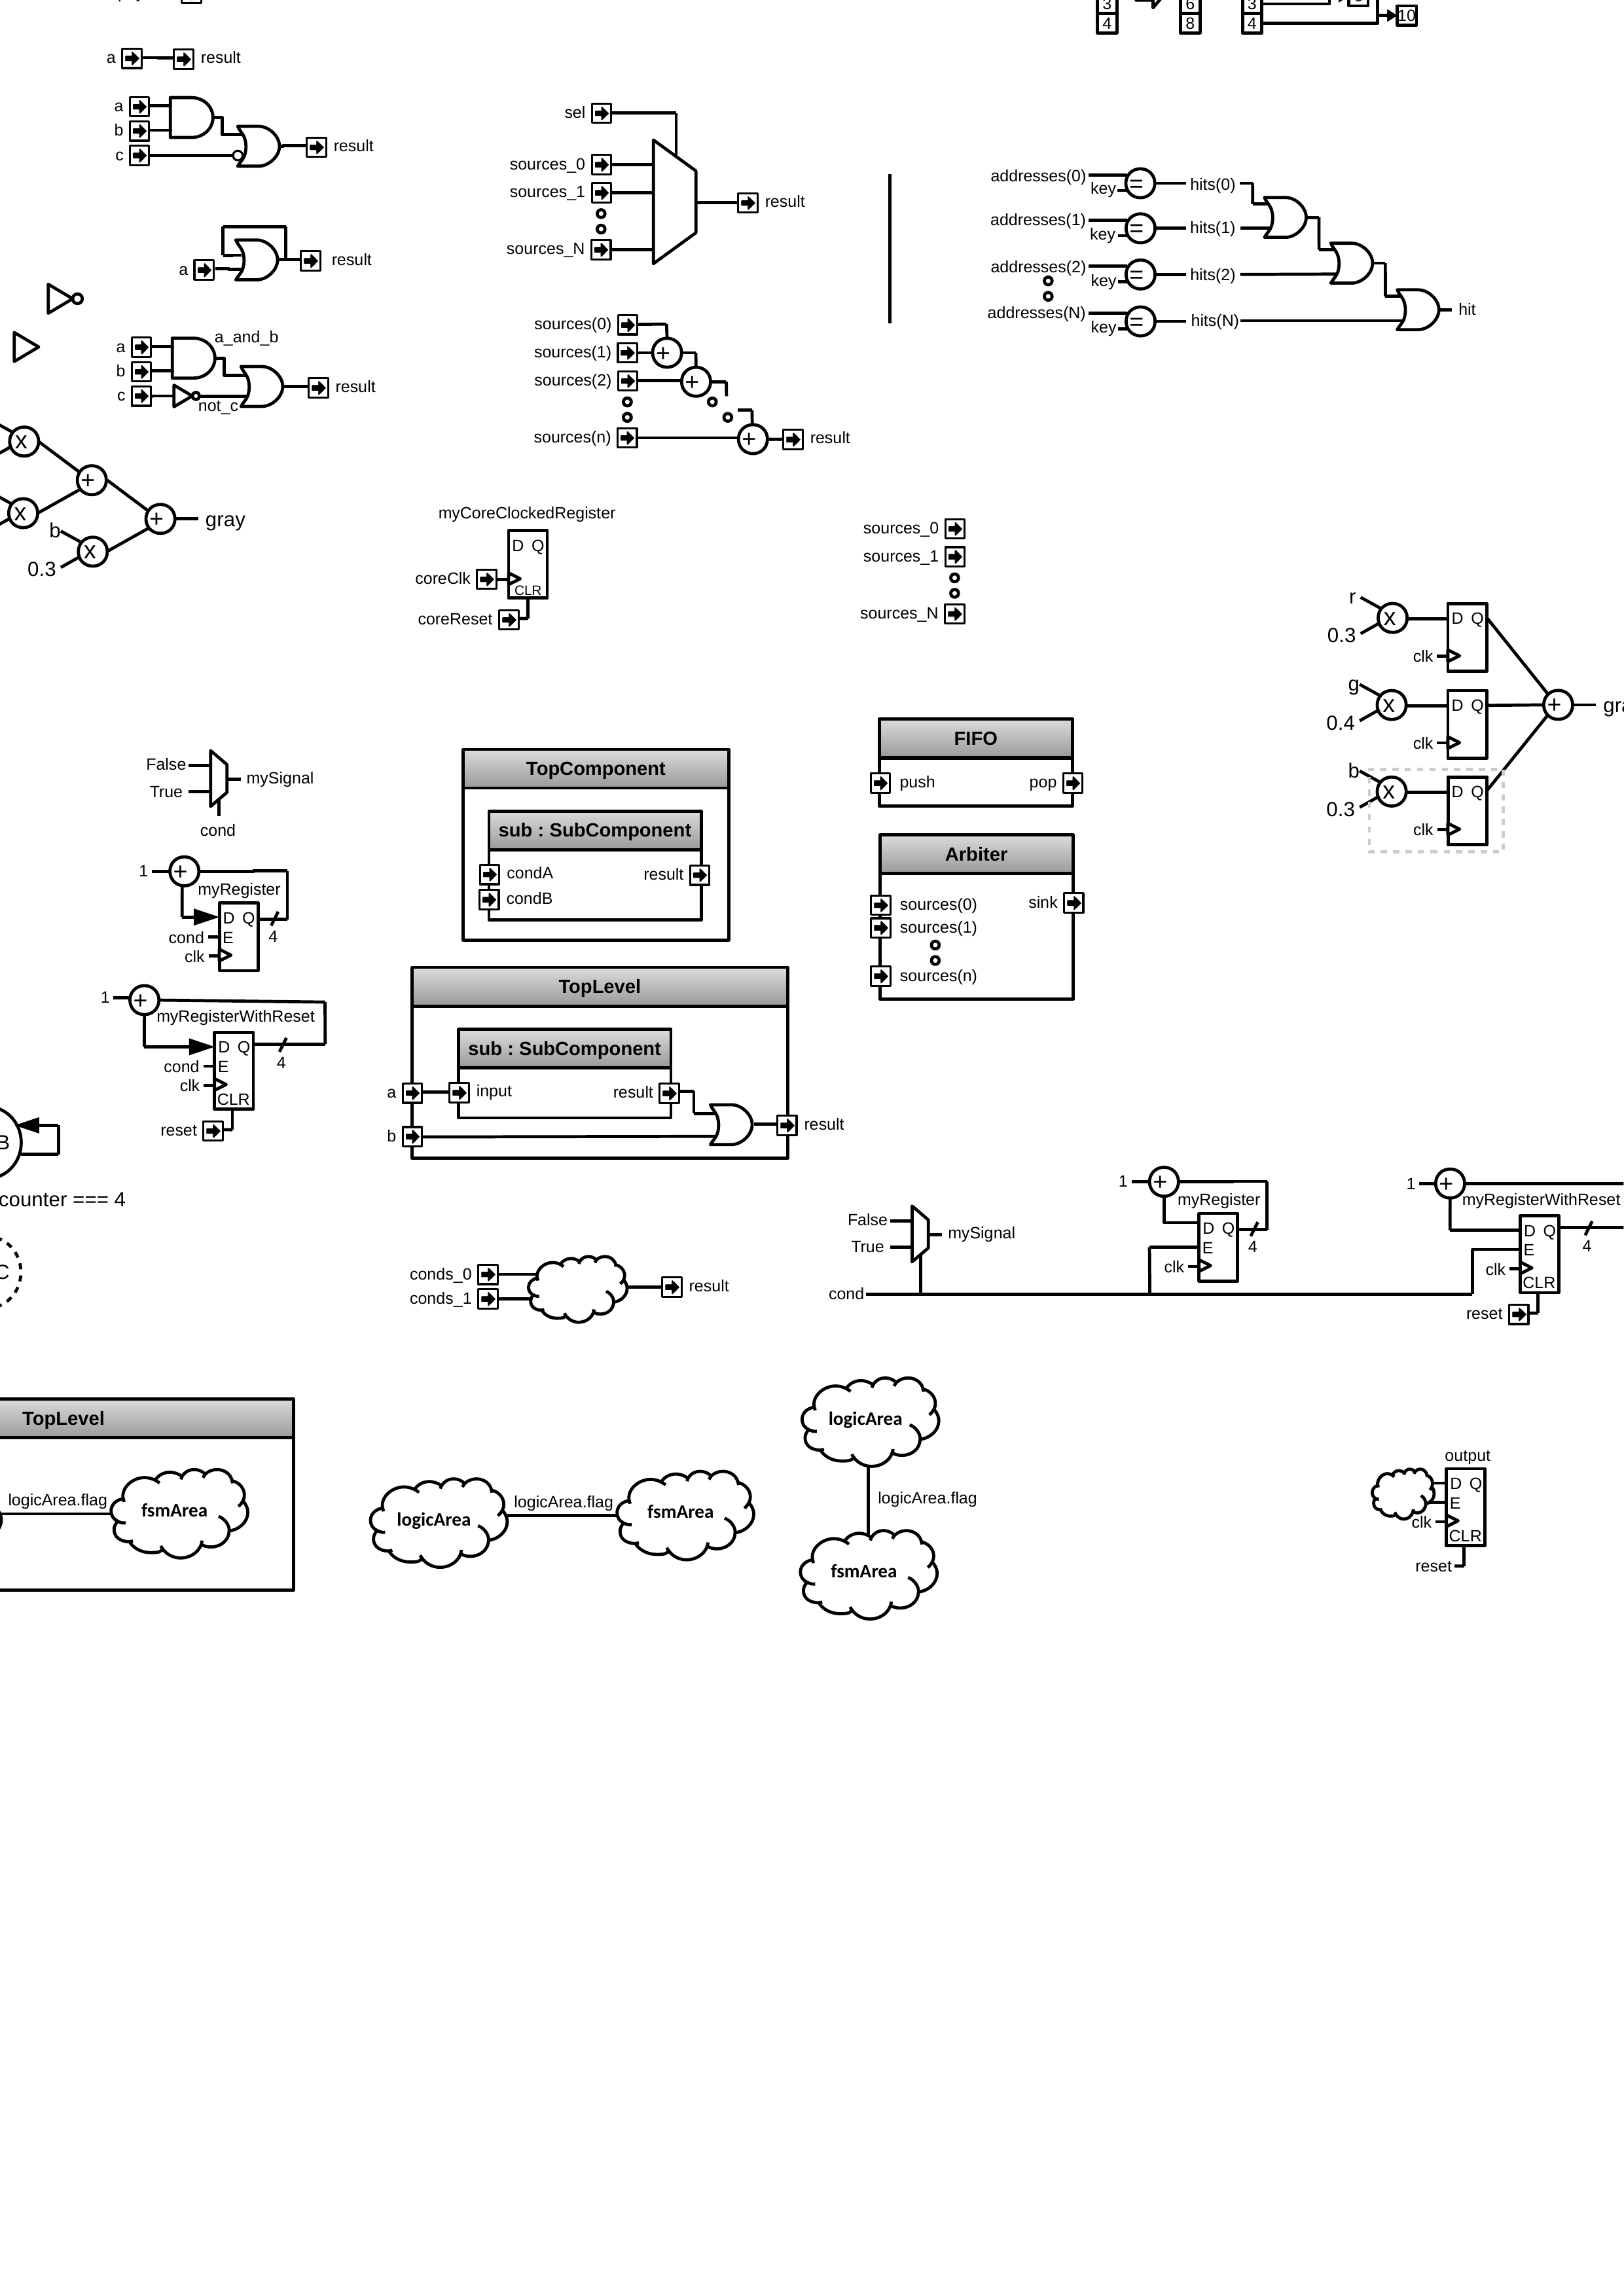

Master
Slave
valid
valid
reg3
reg4
payload
payload
complicatedLogic
reg2
0xF
D
Q
CLR
D
Q
reg1
5
1
=
E
cond
E
4
D
Q
D
Q
+
D
Q
D
Q
clk
reg1
clk
4
4
aCalcResult
4
4
clk
D
Q
D
Q
D
Q
D
Q
D
Q
D
Q
clk
Master
Slave
reset
clk
clk
clk
valid
valid
a
ready
ready
ShiftRegister
+
result
b
payload
payload
bDelayed
reg2
input
output
reg1
5
1
=
D
Q
D
Q
+
D
Q
D
Q
reg3
reg4
4
4
4
4
clk
D
Q
CLR
D
Q
clk
0xF
cond
E
4
clk
clk
reset
map(x*2)
reduce(x+y)
1
2
1
3
2
4
2
payload
6
3
6
3
reg2
reg4
reg1
reg3
reg1
10
4
8
4
D
Q
CLR
D
Q
CLR
a
D
Q
D
Q
D
Q
D
Q
D
Q
D
Q
a
result
clk
clk
clk
clk
clk
a
sel
reset
reset
b
reg2
result
c
sources_0
D
Q
CLR
addresses(0)
=
hits(0)
key
sources_1
result
clk
addresses(1)
hits(1)
=
key
sources_N
reset
result
addresses(2)
a
=
hits(2)
key
reg3
hit
addresses(N)
hits(N)
=
sources(0)
a
D
Q
key
D
Q
a_and_b
a
sources(1)
+
clk
b
sources(2)
+
result
c
not_c
r
sources(n)
result
+
x
*.scala
*.vhd / *.v (IP)
*.scala
0.3
+
g
myCoreClockedRegister
x
gray
+
Compilation
compilation
sources_0
b
0.4
D
Q
CLR
x
sources_1
0.3
coreClk
r
sources_N
x
D
Q
D
Q
coreReset
0.3
*.vhd / *.v
*.vhd / *.v
clk
g
gray
+
x
D
Q
D
Q
0.4
Simulate
Synthesize
simulate
synthesize
FIFO
clk
TopComponent
False
b
mySignal
push
pop
x
D
Q
D
Q
True
0.3
sub : SubComponent
clk
cond
Arbiter
1
+
condA
result
myRegister
condB
sink
sources(0)
D
Q
sources(1)
4
cond
E
clk
OnEntry =>
 counter := 0
whenIsActive =>
 counter := counter + 1
onExit =>
 io.result := True
sources(n)
TopLevel
1
+
myRegisterWithReset
sub : SubComponent
D
Q
stateA
4
cond
E
clk
input
a
result
CLR
stateB
OnEntry =>
 counter := 0
whenIsActive =>
 counter := counter + 1
onExit =>
 io.result := True
result
reset
b
stateB
1
+
+
1
counter === 4
myRegister
myRegisterWithReset
False
D
Q
D
Q
mySignal
4
4
True
E
stateC
E
counter === 4
clk
clk
conds_0
CLR
cond
result
conds_1
stateC
reset
logicArea
TopLevel
output
D
Q
fsmArea
fsmArea
logicArea
logicArea
logicArea.flag
logicArea.flag
logicArea.flag
E
clk
CLR
fsmArea
reset